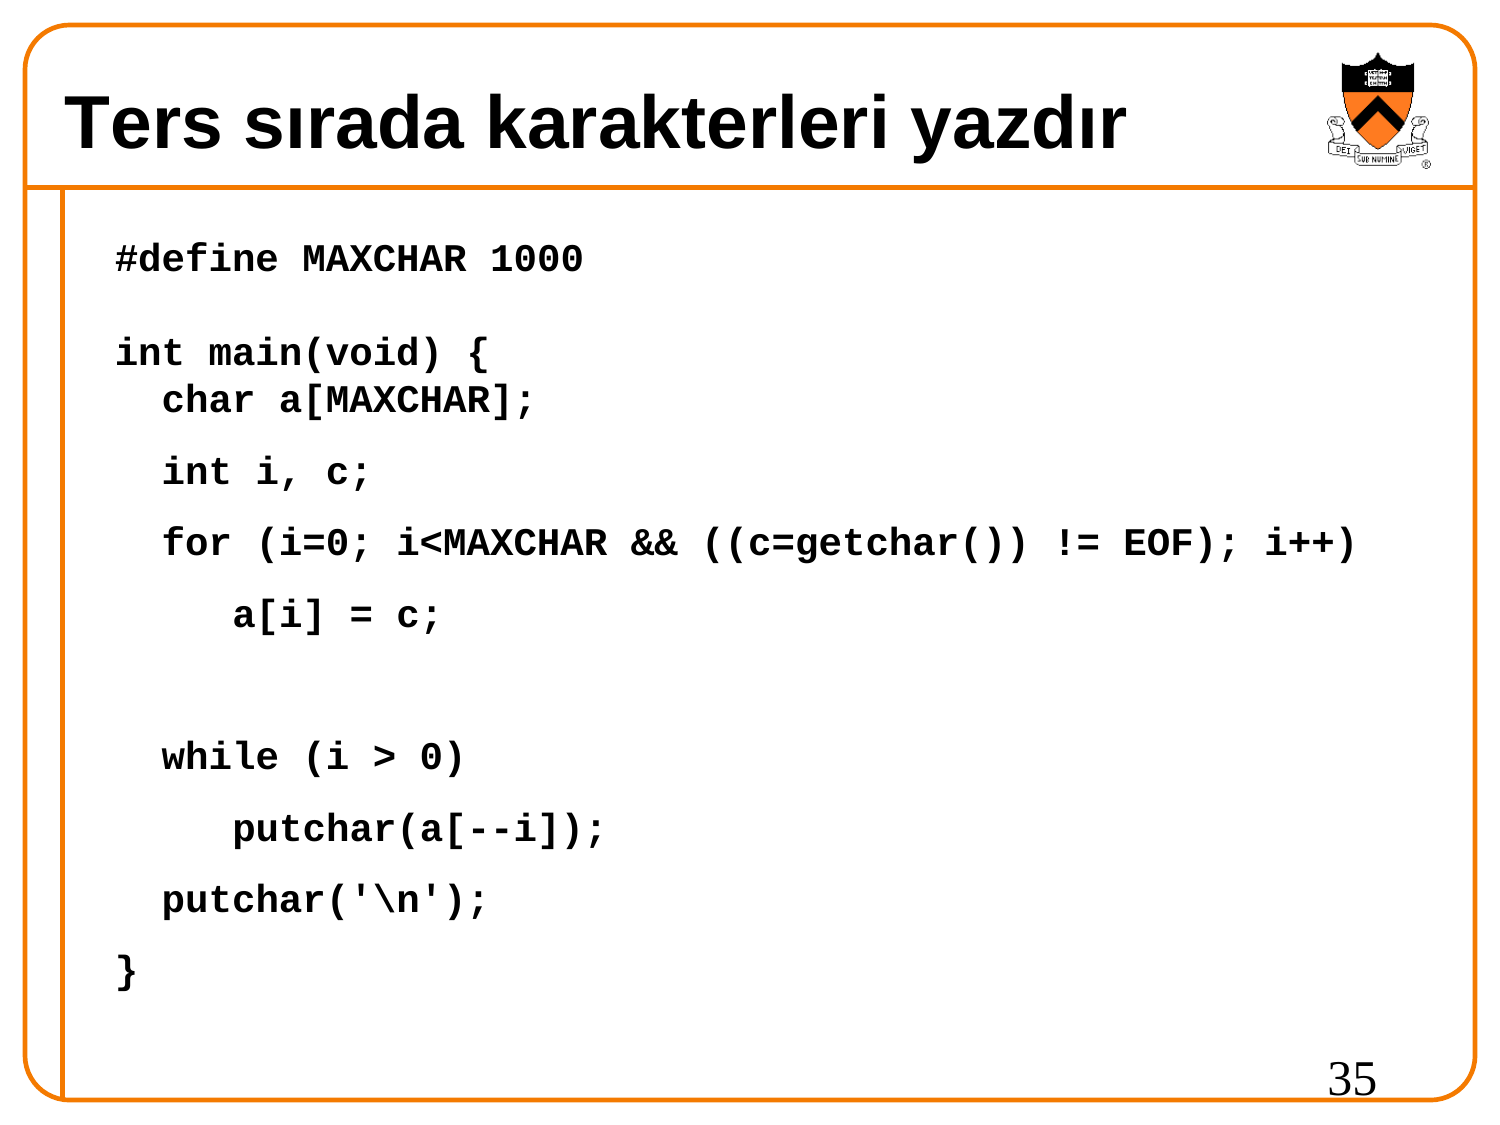

# Ters sırada karakterleri yazdır
#define MAXCHAR 1000
int main(void) {
 char a[MAXCHAR];
 int i, c;
 for (i=0; i<MAXCHAR && ((c=getchar()) != EOF); i++)
 a[i] = c;
 while (i > 0)
 putchar(a[--i]);
 putchar('\n');
}
35